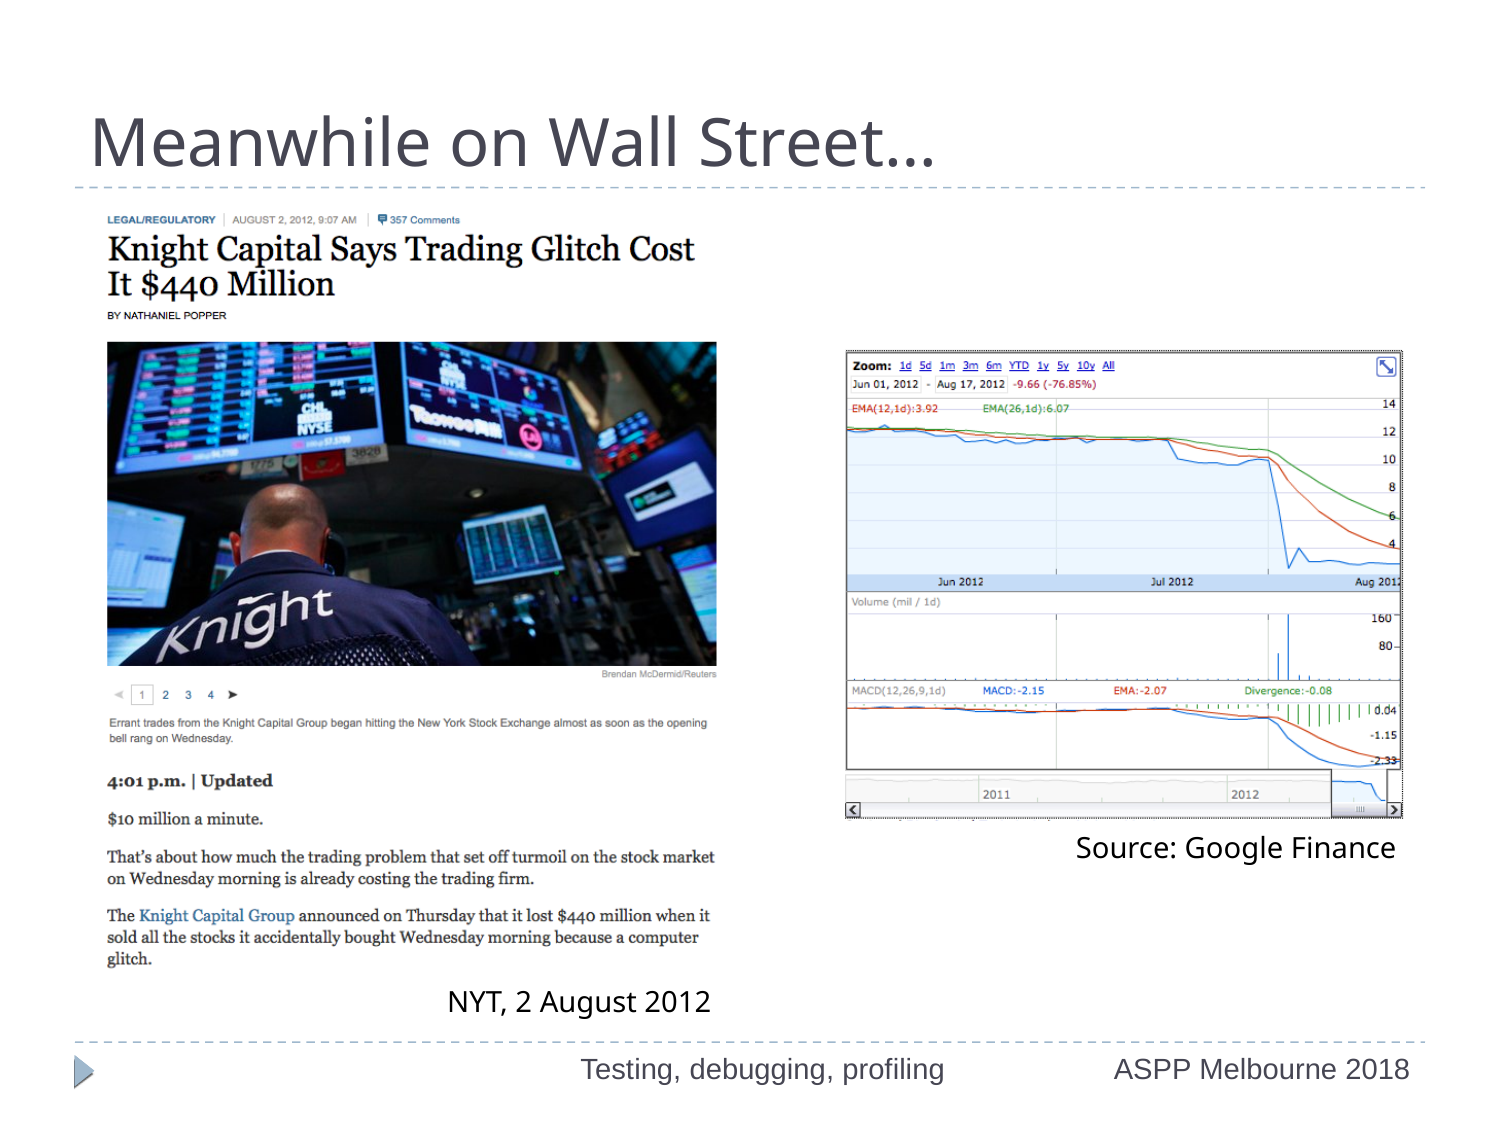

# Meanwhile on Wall Street…
Source: Google Finance
NYT, 2 August 2012
Testing, debugging, profiling
ASPP Melbourne 2018